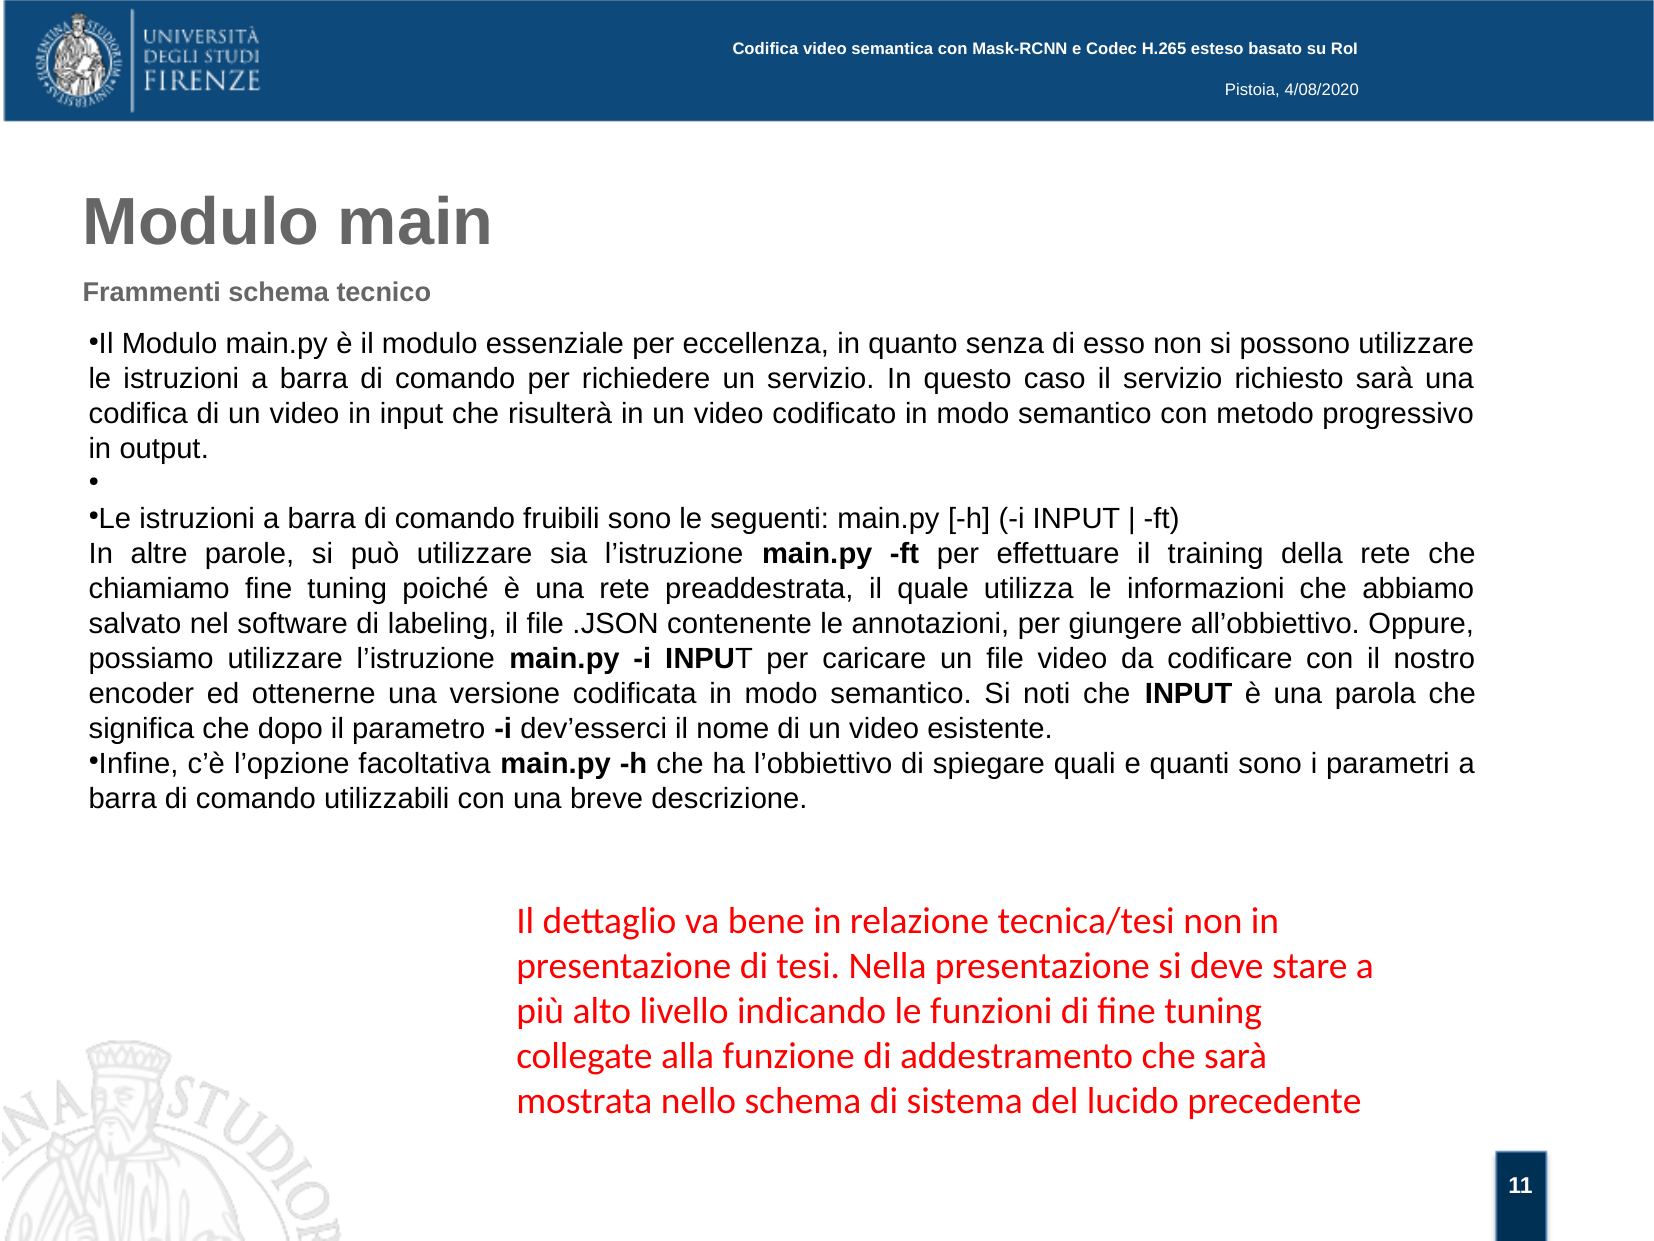

Codifica video semantica con Mask-RCNN e Codec H.265 esteso basato su RoI
Pistoia, 4/08/2020
Modulo main
Frammenti schema tecnico
Il Modulo main.py è il modulo essenziale per eccellenza, in quanto senza di esso non si possono utilizzare le istruzioni a barra di comando per richiedere un servizio. In questo caso il servizio richiesto sarà una codifica di un video in input che risulterà in un video codificato in modo semantico con metodo progressivo in output.
Le istruzioni a barra di comando fruibili sono le seguenti: main.py [-h] (-i INPUT | -ft)
In altre parole, si può utilizzare sia l’istruzione main.py -ft per effettuare il training della rete che chiamiamo fine tuning poiché è una rete preaddestrata, il quale utilizza le informazioni che abbiamo salvato nel software di labeling, il file .JSON contenente le annotazioni, per giungere all’obbiettivo. Oppure, possiamo utilizzare l’istruzione main.py -i INPUT per caricare un file video da codificare con il nostro encoder ed ottenerne una versione codificata in modo semantico. Si noti che INPUT è una parola che significa che dopo il parametro -i dev’esserci il nome di un video esistente.
Infine, c’è l’opzione facoltativa main.py -h che ha l’obbiettivo di spiegare quali e quanti sono i parametri a barra di comando utilizzabili con una breve descrizione.
Il dettaglio va bene in relazione tecnica/tesi non in presentazione di tesi. Nella presentazione si deve stare a più alto livello indicando le funzioni di fine tuning collegate alla funzione di addestramento che sarà mostrata nello schema di sistema del lucido precedente
11